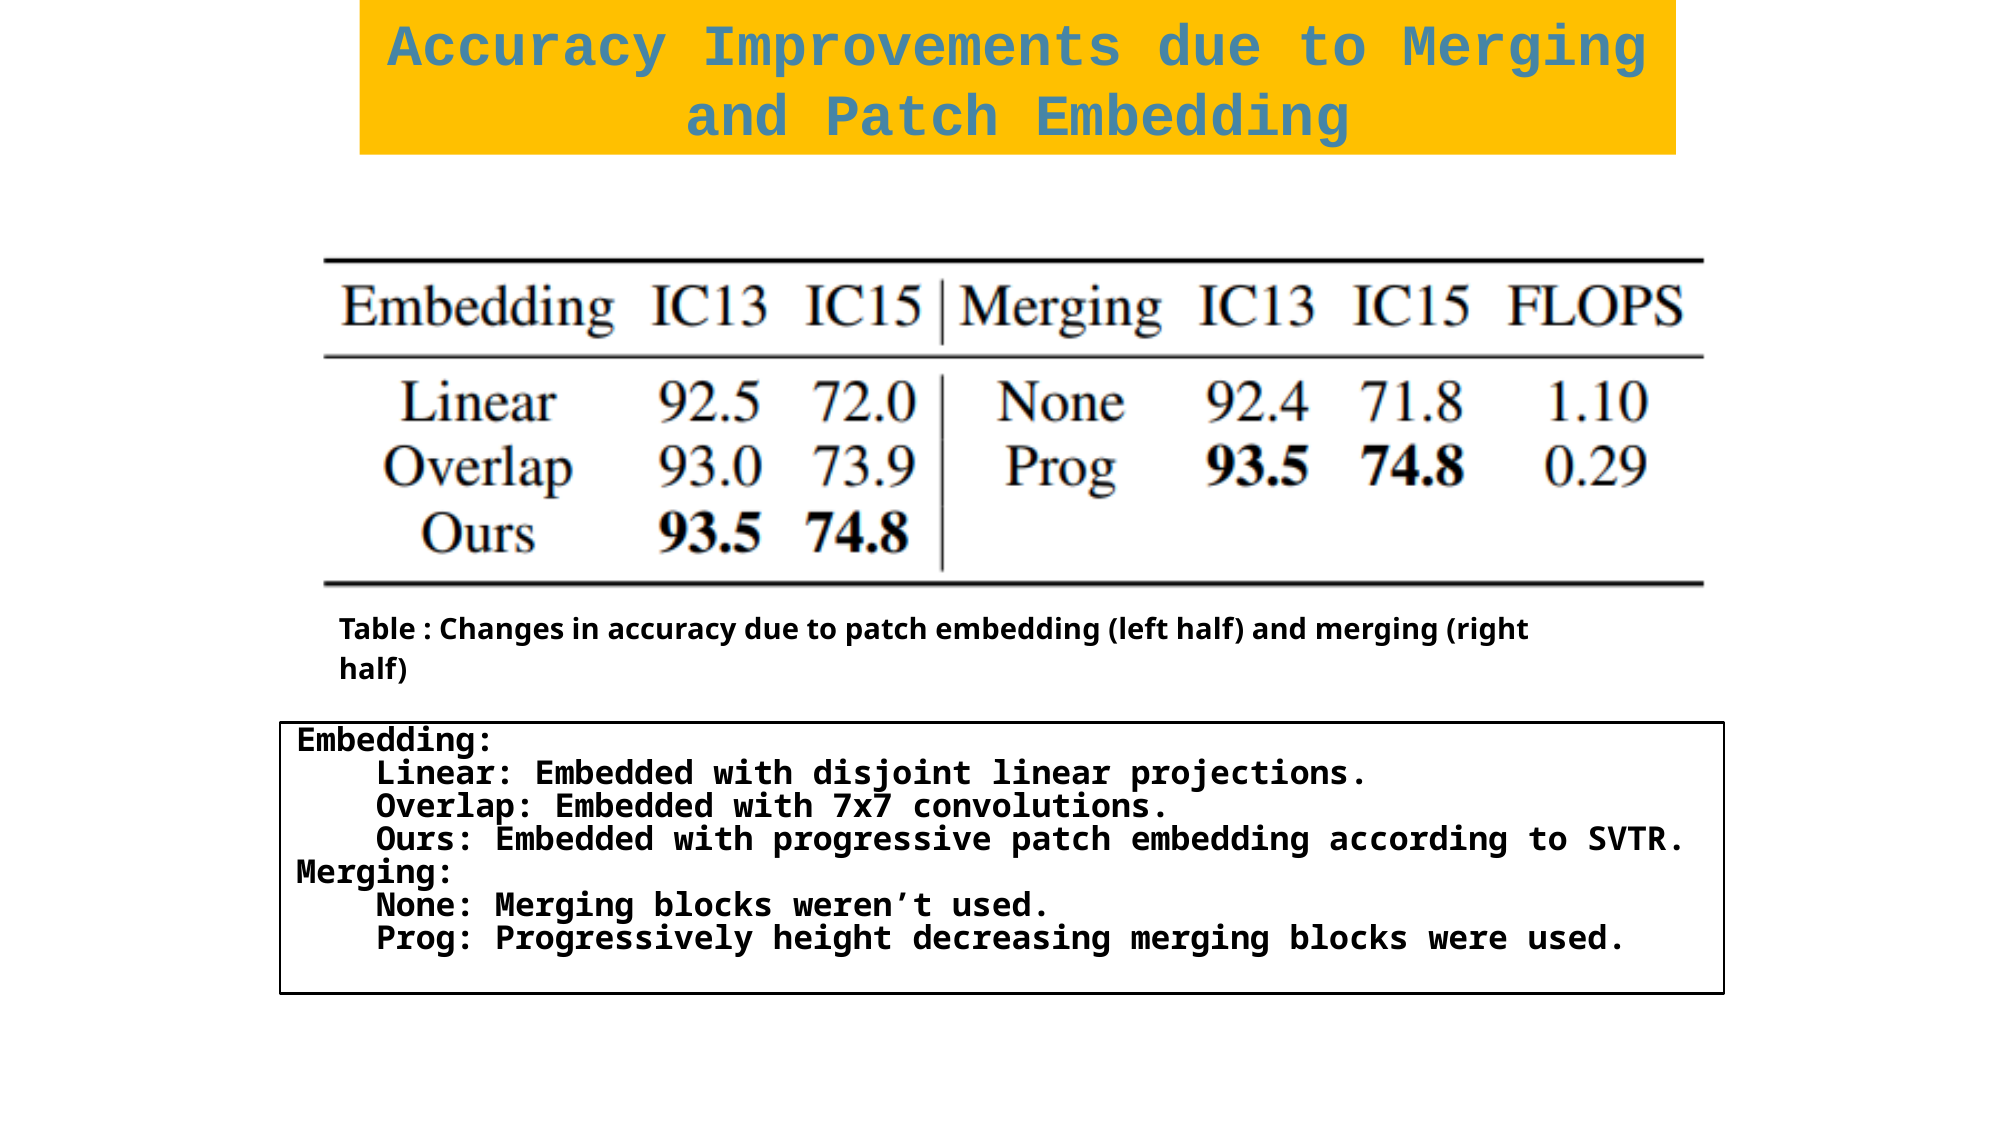

Accuracy Improvements due to Merging and Patch Embedding
Table : Changes in accuracy due to patch embedding (left half) and merging (right half)